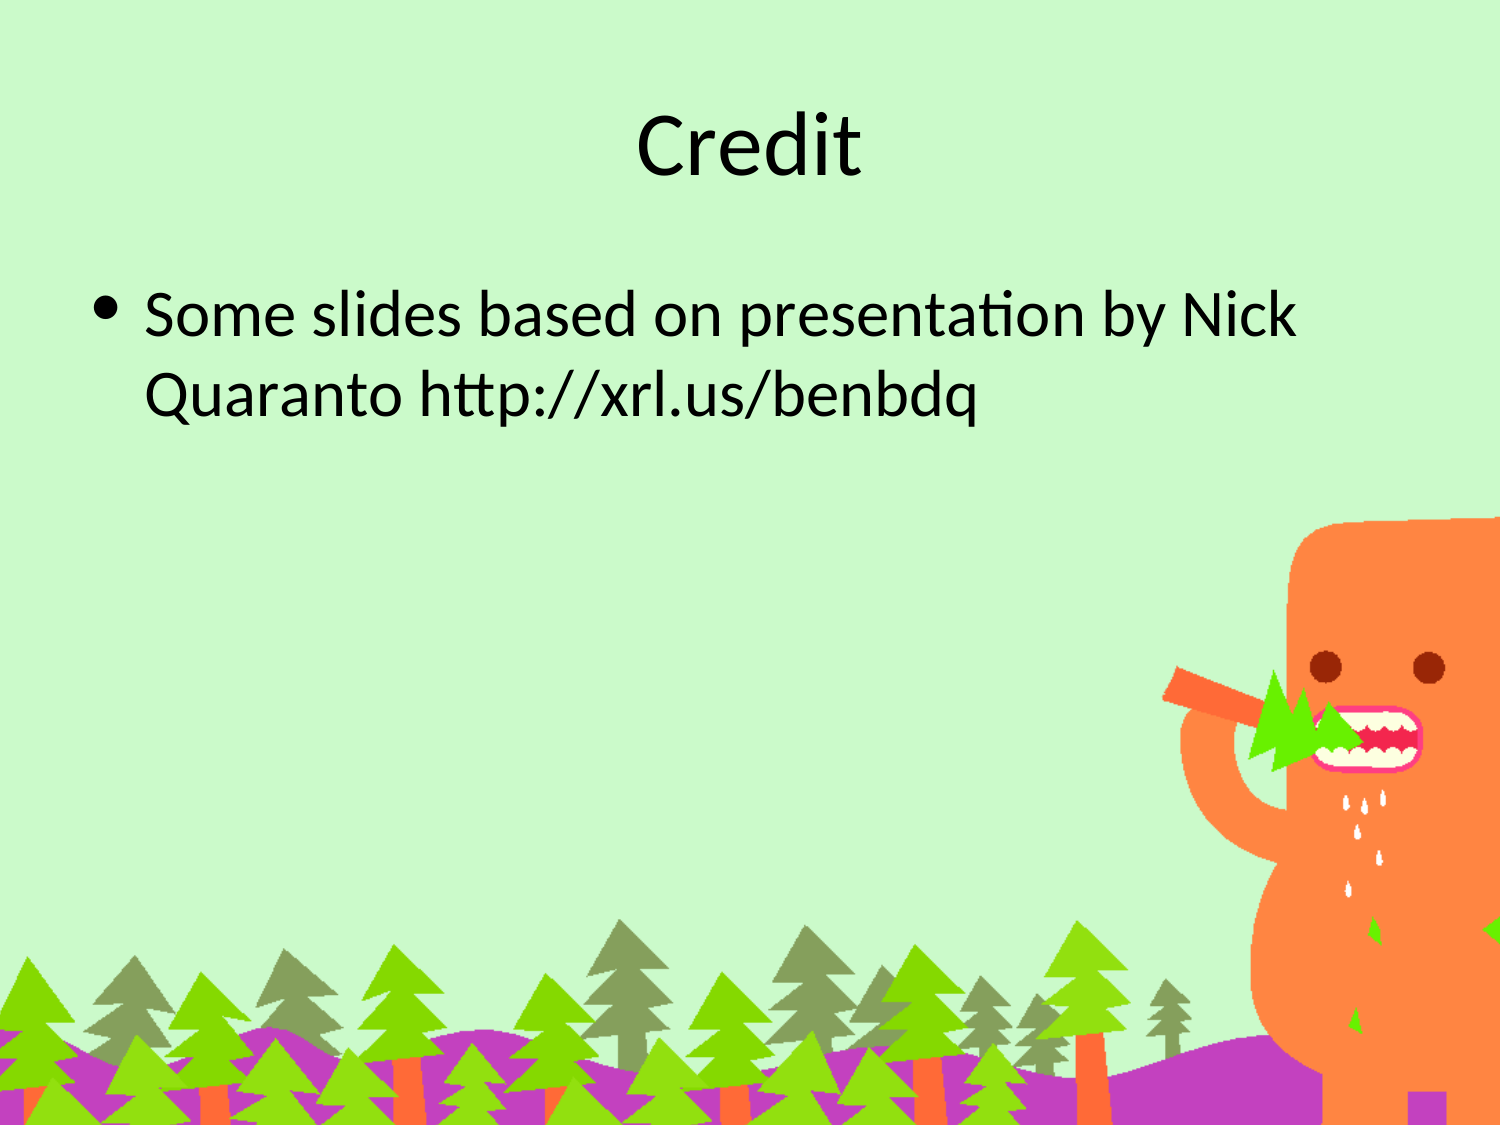

Credit
Some slides based on presentation by Nick Quaranto http://xrl.us/benbdq